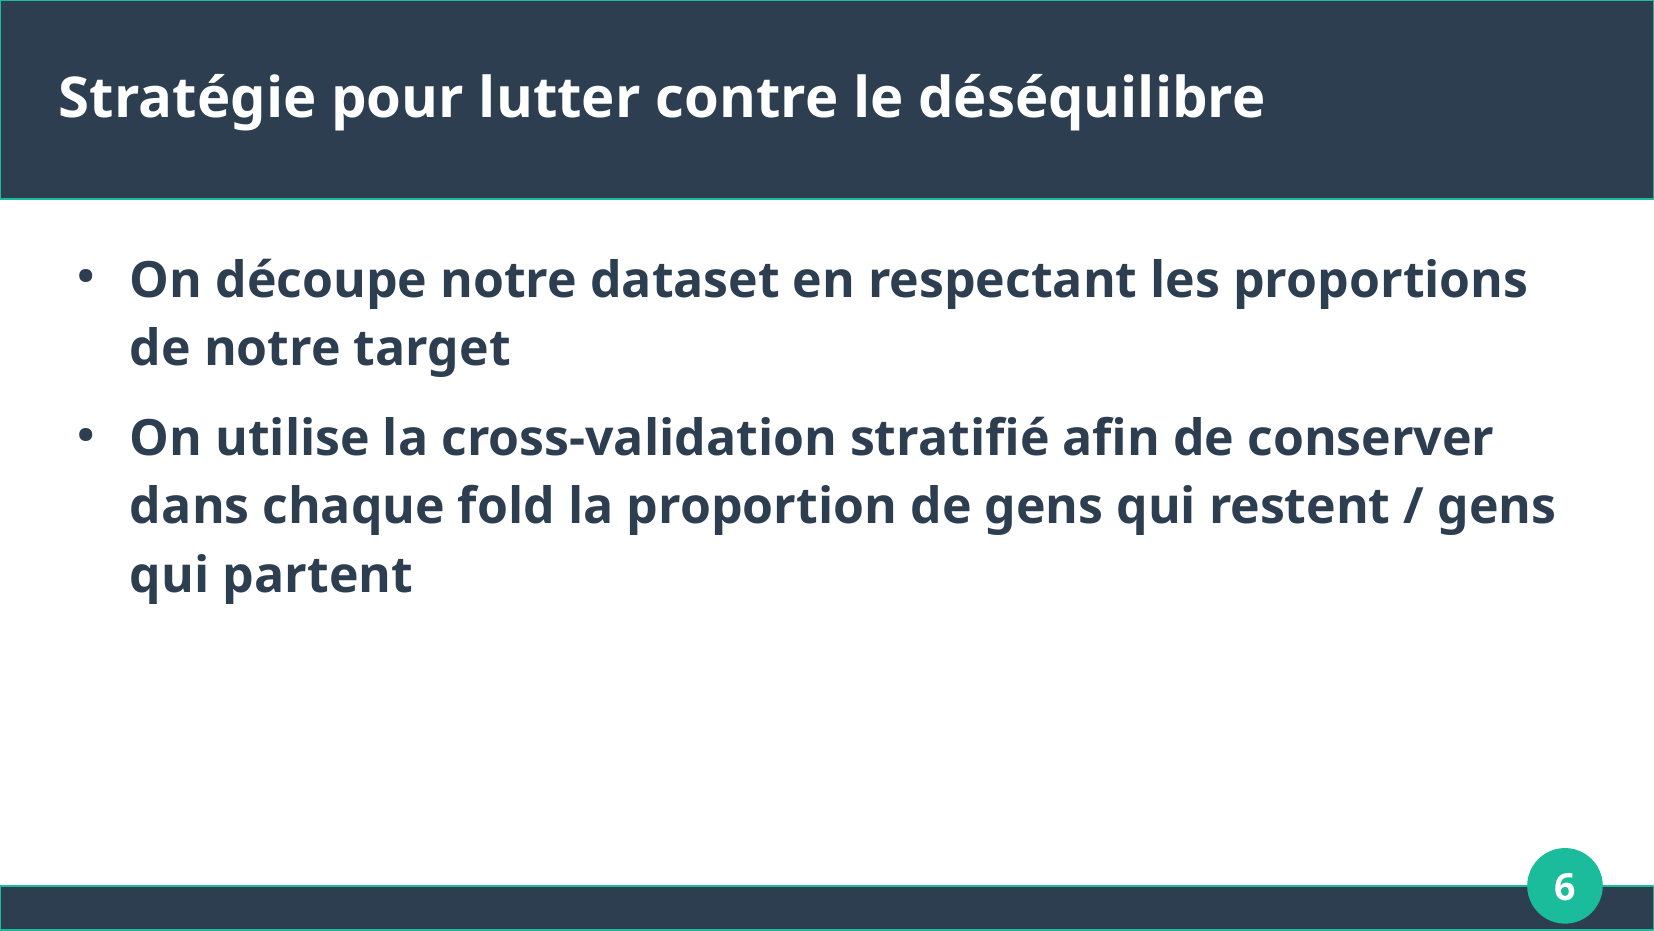

# Stratégie pour lutter contre le déséquilibre
On découpe notre dataset en respectant les proportions de notre target
On utilise la cross-validation stratifié afin de conserver dans chaque fold la proportion de gens qui restent / gens qui partent
6